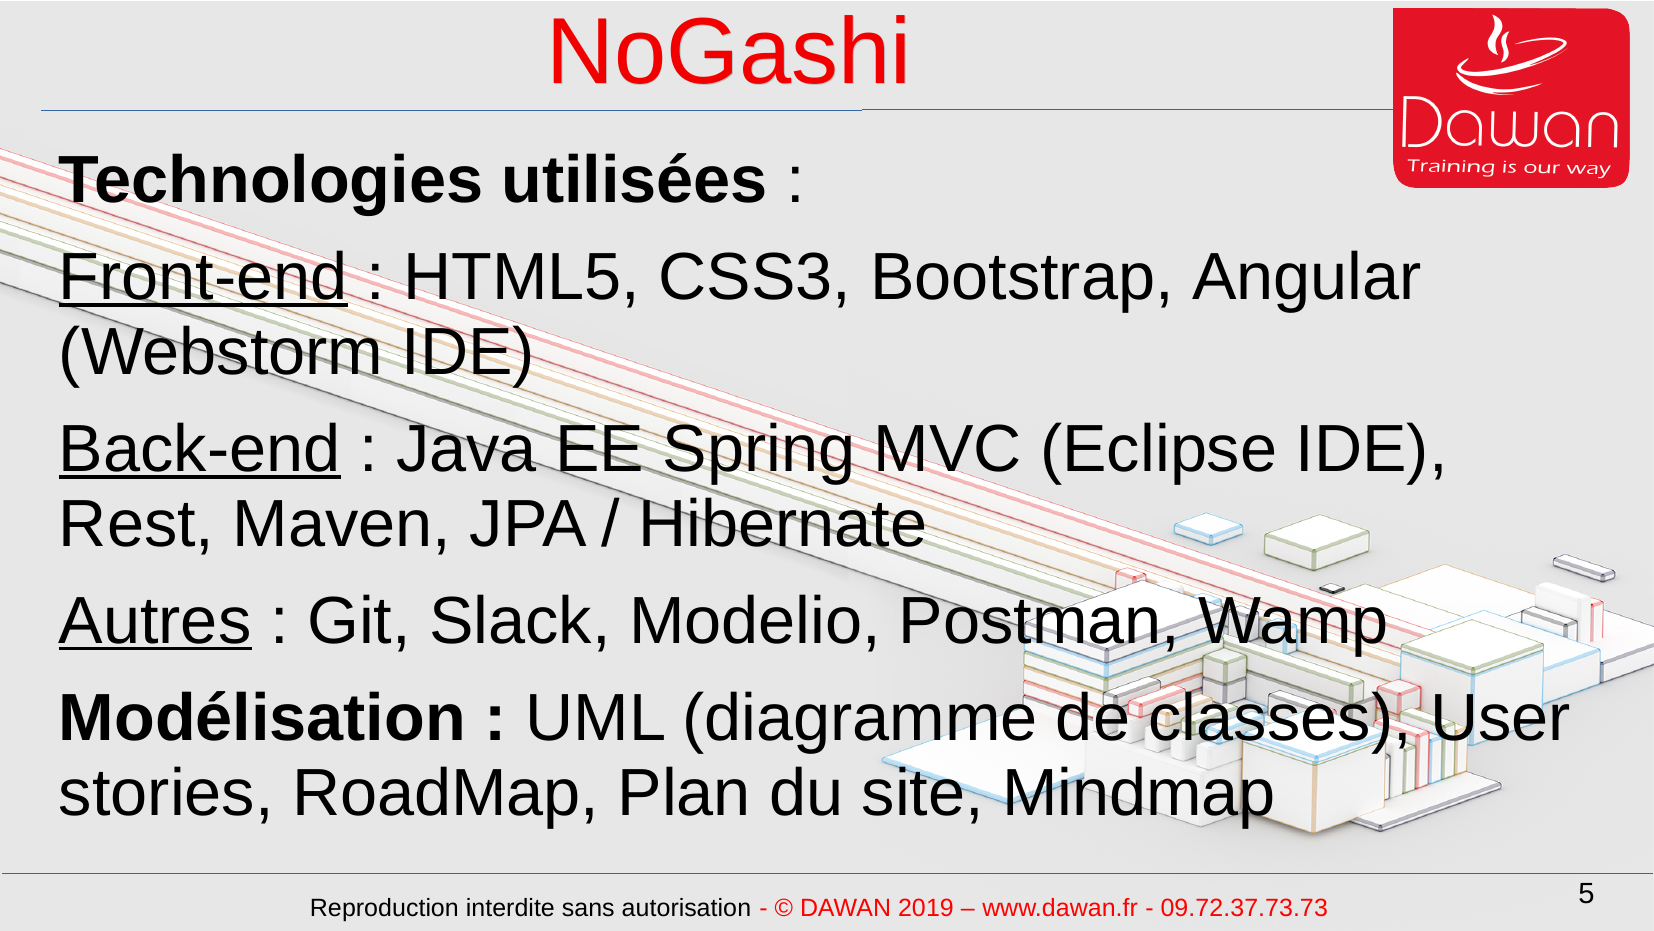

# NoGashi
Technologies utilisées :
Front-end : HTML5, CSS3, Bootstrap, Angular (Webstorm IDE)
Back-end : Java EE Spring MVC (Eclipse IDE), Rest, Maven, JPA / Hibernate
Autres : Git, Slack, Modelio, Postman, Wamp
Modélisation : UML (diagramme de classes), User stories, RoadMap, Plan du site, Mindmap
5